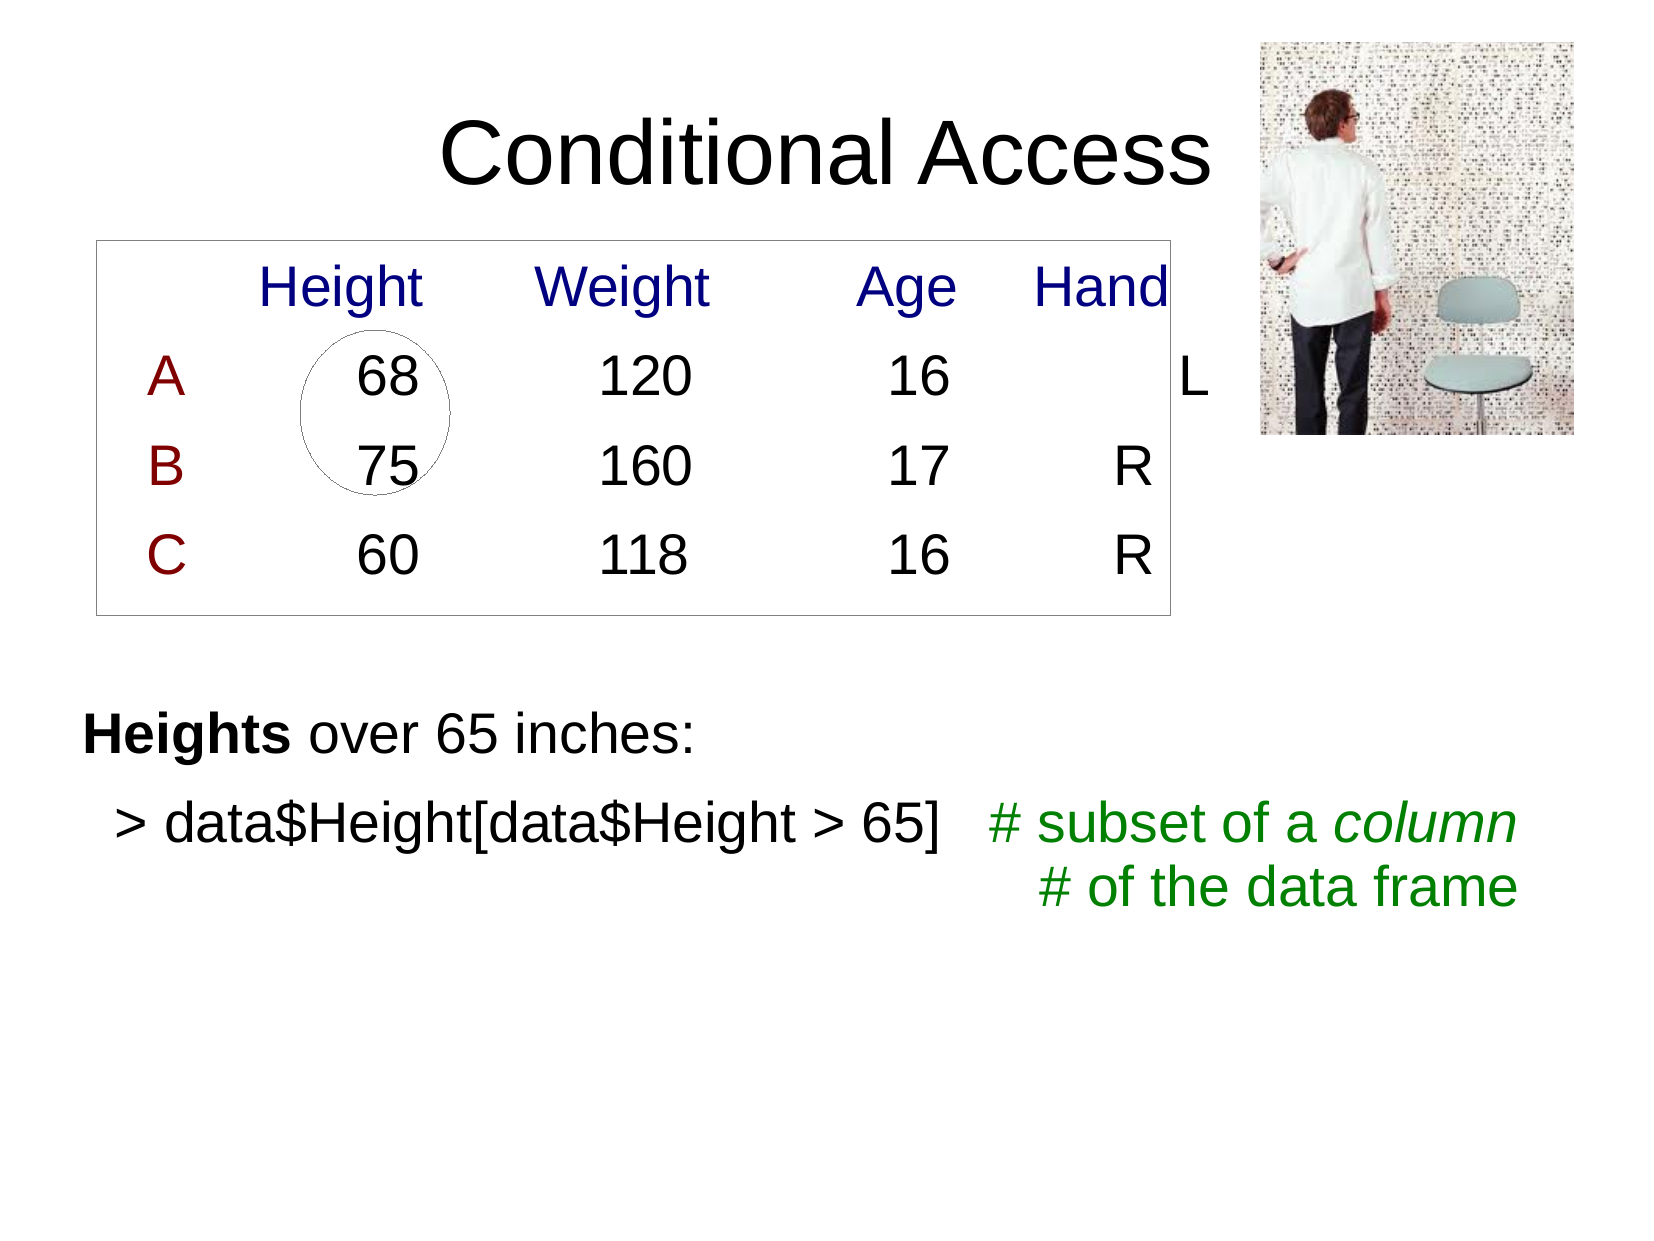

# Conditional Access
 Height			 		Weight			 	Age		 Hand
 		A			 		 	 68 			 			 	120	 	 16					 			 L
 	B		 		 		 75		 	 	160	 	 17				 	 R
 C		 		 		 60		 	 	118	 	 16			 	 R
Heights over 65 inches:
 > data$Height[data$Height > 65] # subset of a column # of the data frame